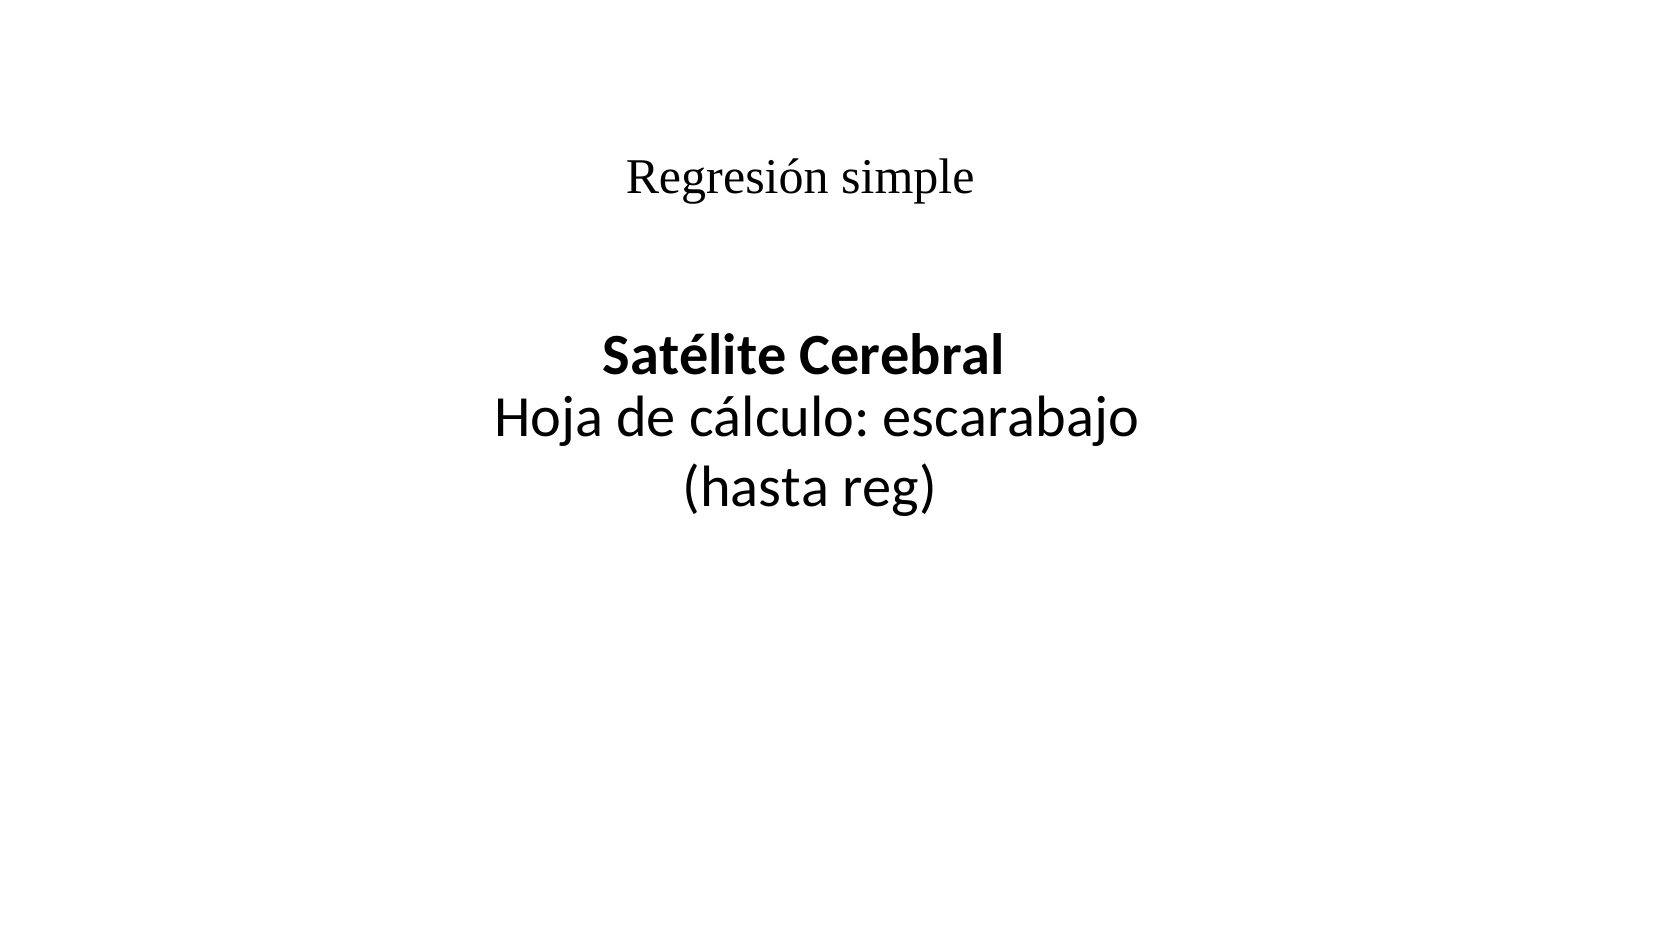

Regresión simple
Satélite Cerebral
 Hoja de cálculo: escarabajo
(hasta reg)